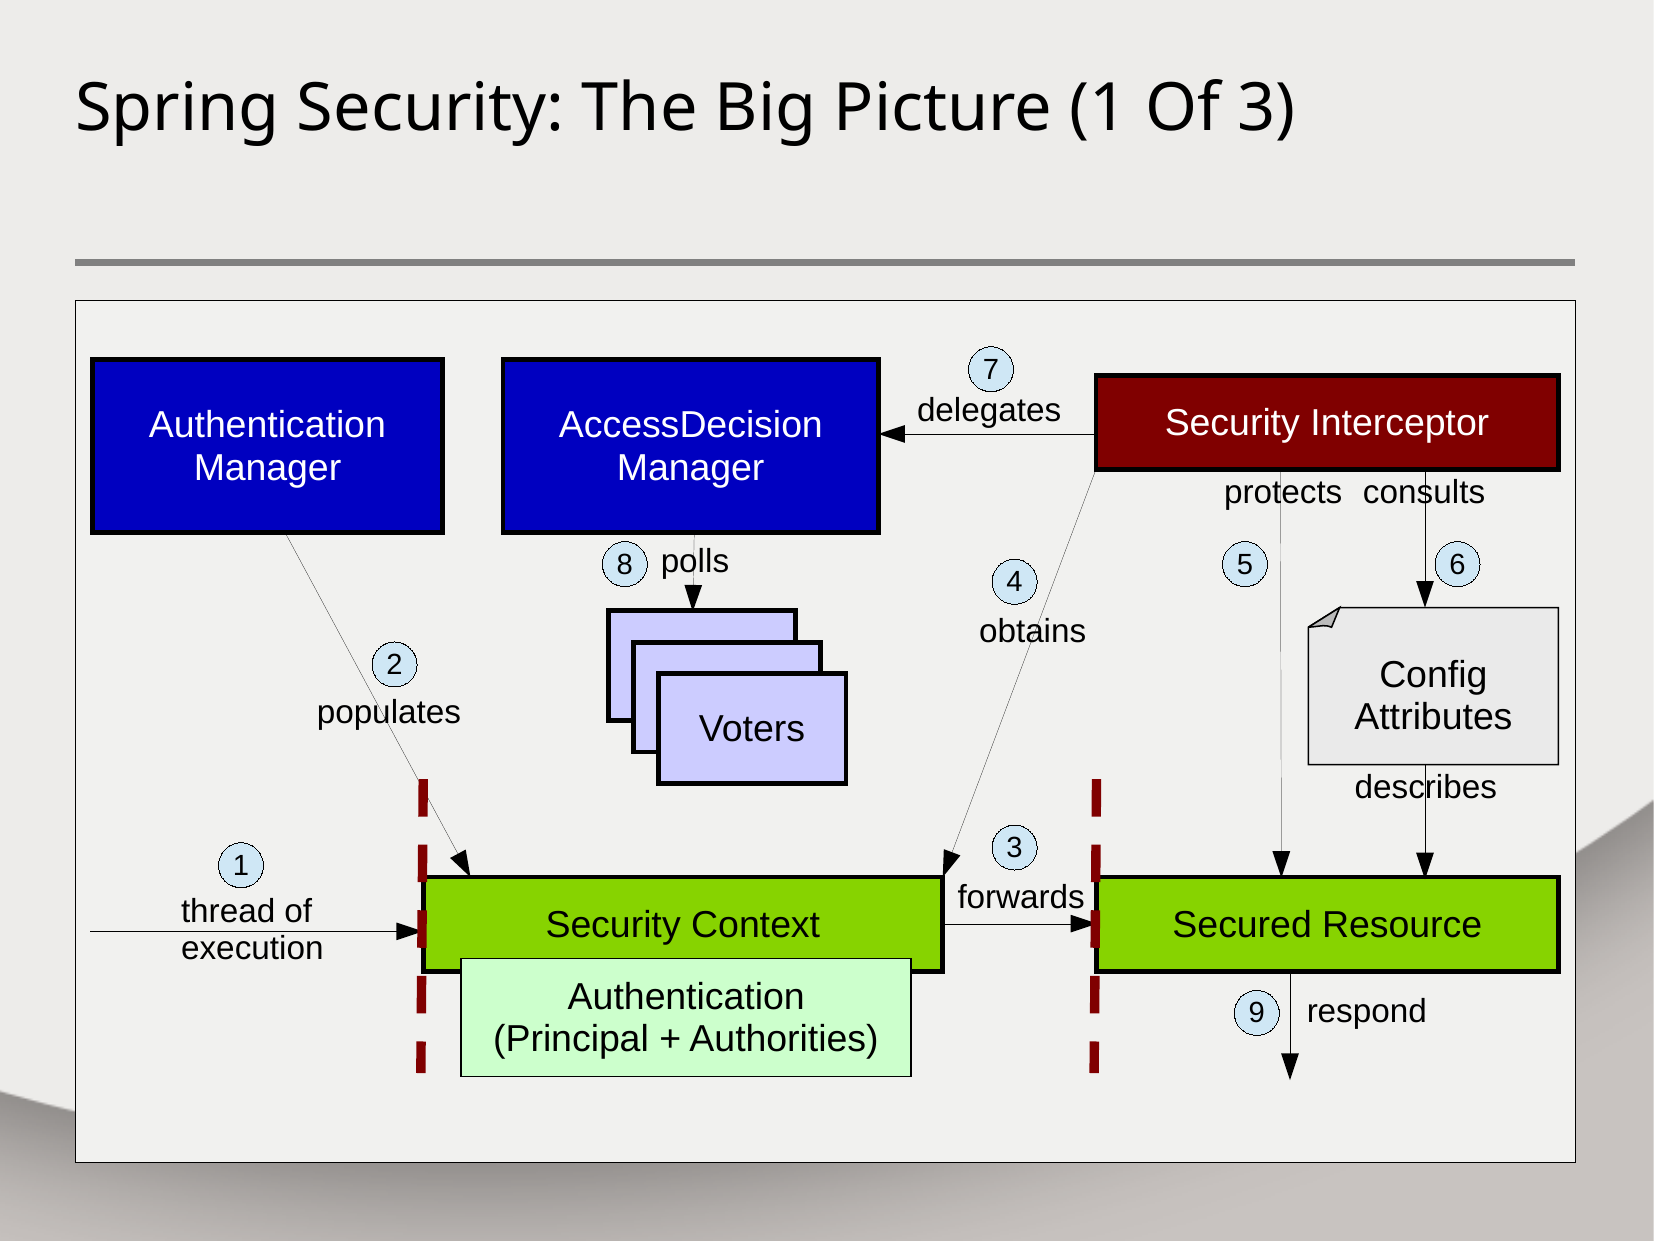

# Spring Security: The Big Picture (1 Of 3)
7
Authentication
Manager
populates
AccessDecision
Manager
delegates
Security Interceptor
protects
consults
obtains
polls
Voters
8
5
6
4
Config
Attributes
describes
respond
2
3
1
forwards
Security Context
Secured Resource
thread of
execution
Authentication
(Principal + Authorities)
9